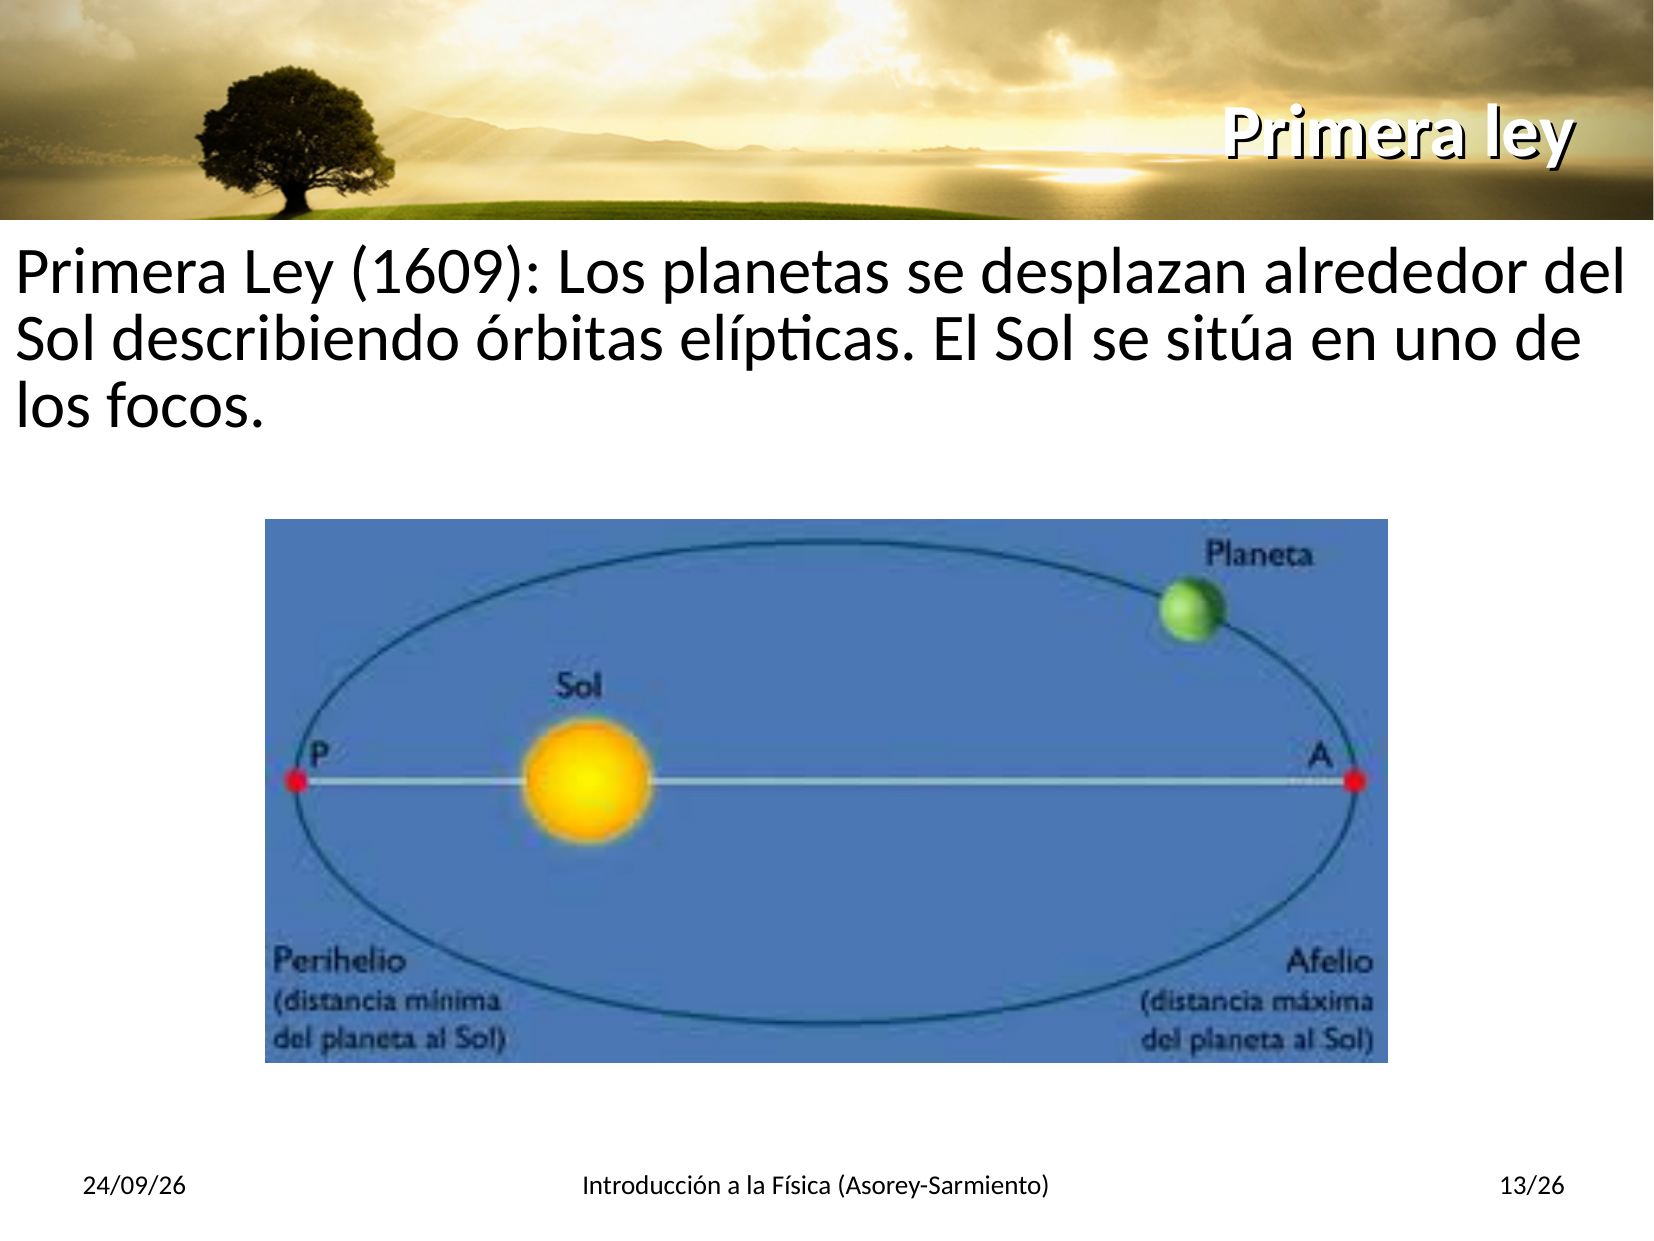

# Primera ley
Primera Ley (1609): Los planetas se desplazan alrededor del Sol describiendo órbitas elípticas. El Sol se sitúa en uno de los focos.
Introducción a la Física (Asorey-Sarmiento)
13